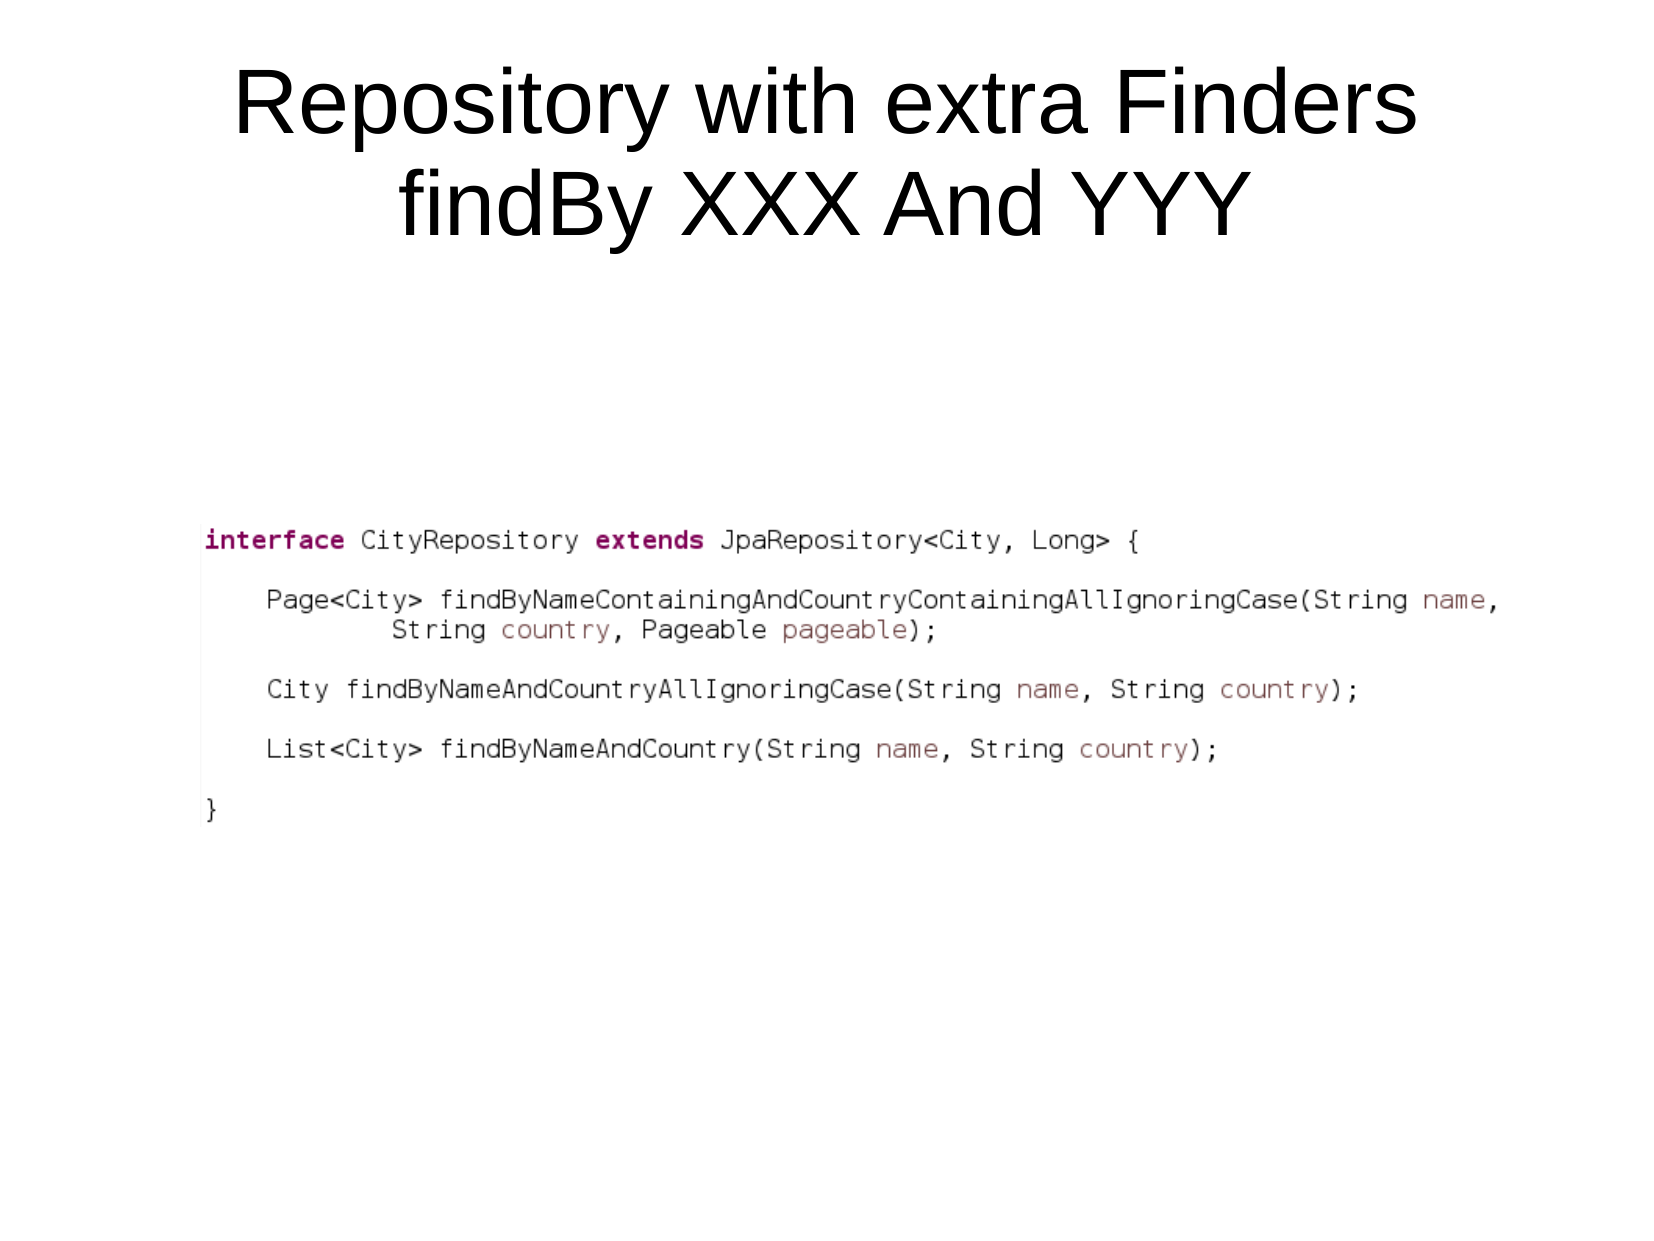

# Repository with extra Finders findBy XXX And YYY